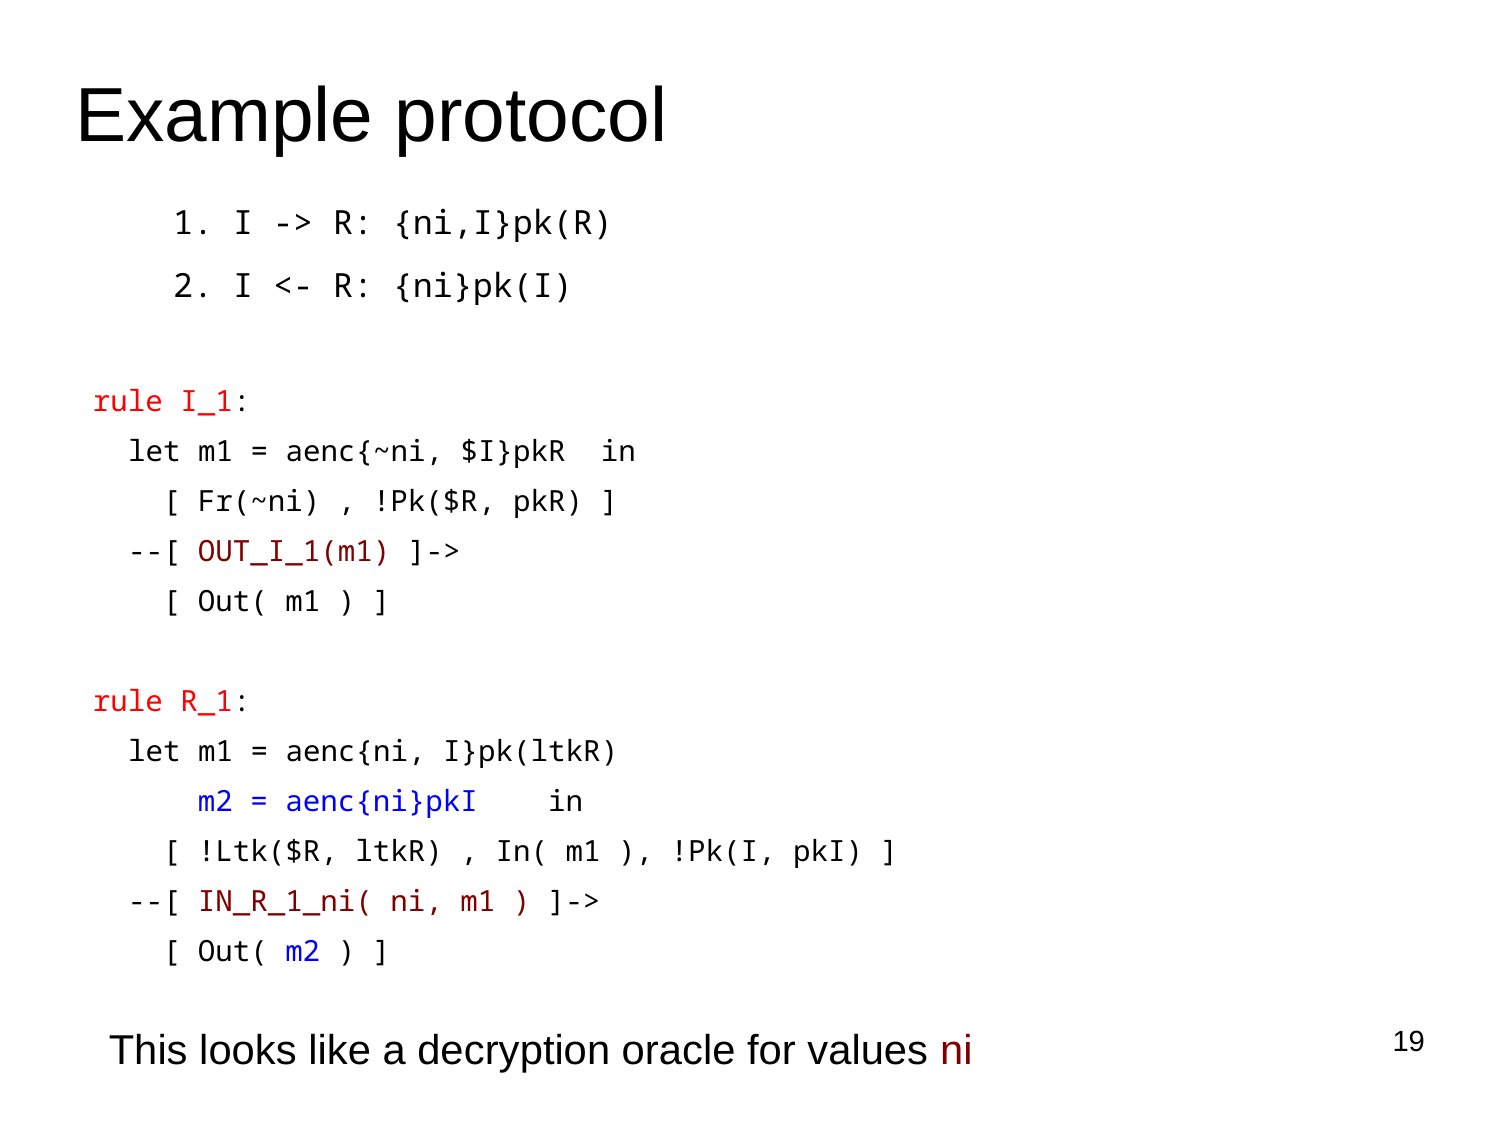

# Example protocol
 1. I -> R: {ni,I}pk(R)
 2. I <- R: {ni}pk(I)
rule I_1:
 let m1 = aenc{~ni, $I}pkR in
 [ Fr(~ni) , !Pk($R, pkR) ]
 --[ OUT_I_1(m1) ]->
 [ Out( m1 ) ]
rule R_1:
 let m1 = aenc{ni, I}pk(ltkR)
 m2 = aenc{ni}pkI in
 [ !Ltk($R, ltkR) , In( m1 ), !Pk(I, pkI) ]
 --[ IN_R_1_ni( ni, m1 ) ]->
 [ Out( m2 ) ]
This looks like a decryption oracle for values ni
19